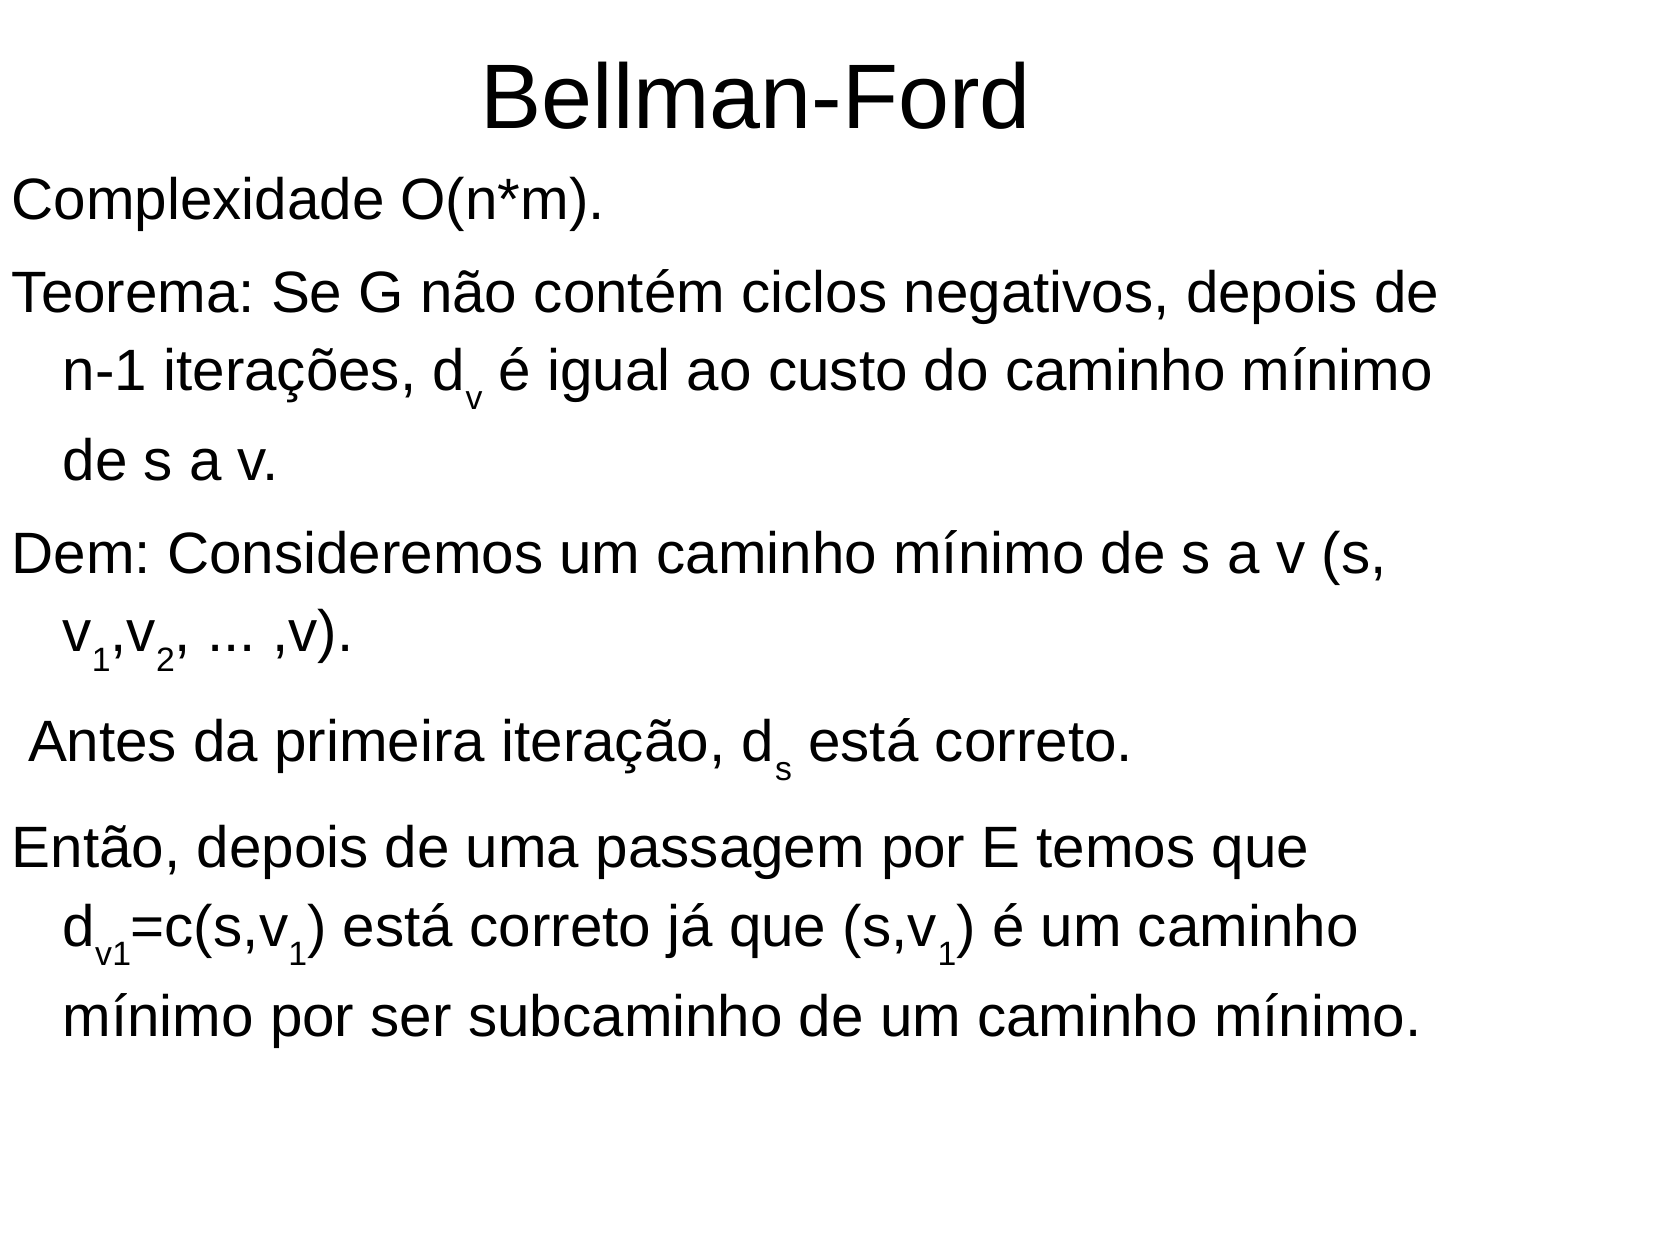

# Bellman-Ford
Complexidade O(n*m).
Teorema: Se G não contém ciclos negativos, depois de n-1 iterações, dv é igual ao custo do caminho mínimo de s a v.
Dem: Consideremos um caminho mínimo de s a v (s, v1,v2, ... ,v).
 Antes da primeira iteração, ds está correto.
Então, depois de uma passagem por E temos que dv1=c(s,v1) está correto já que (s,v1) é um caminho mínimo por ser subcaminho de um caminho mínimo.